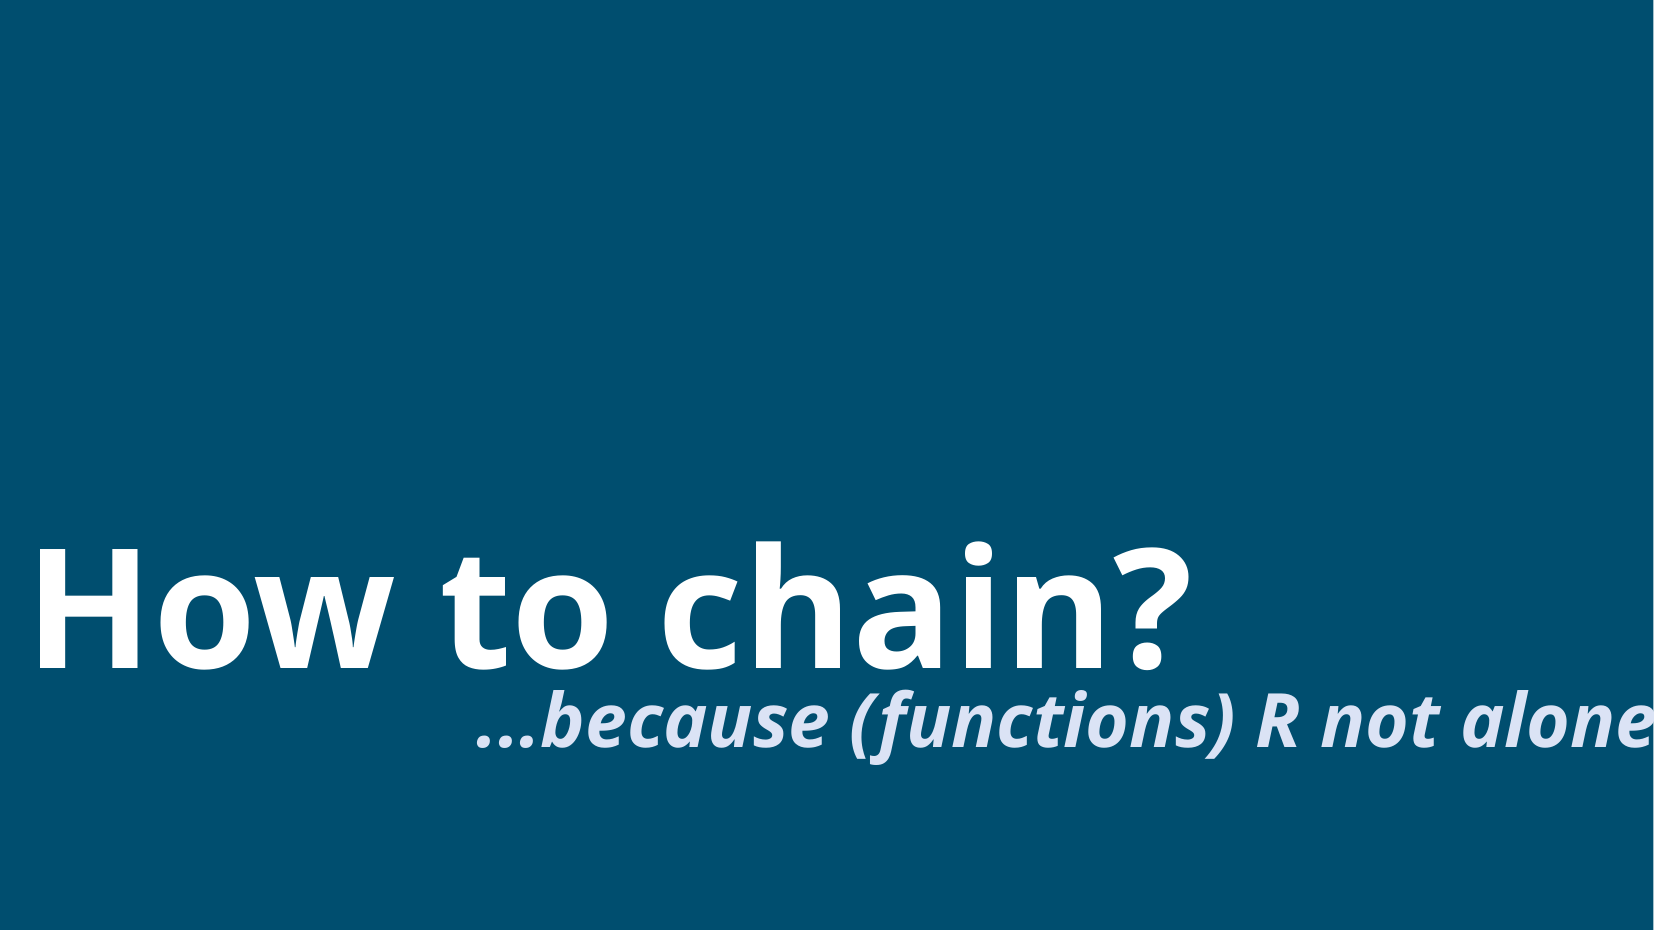

How to chain?
...because (functions) R not alone